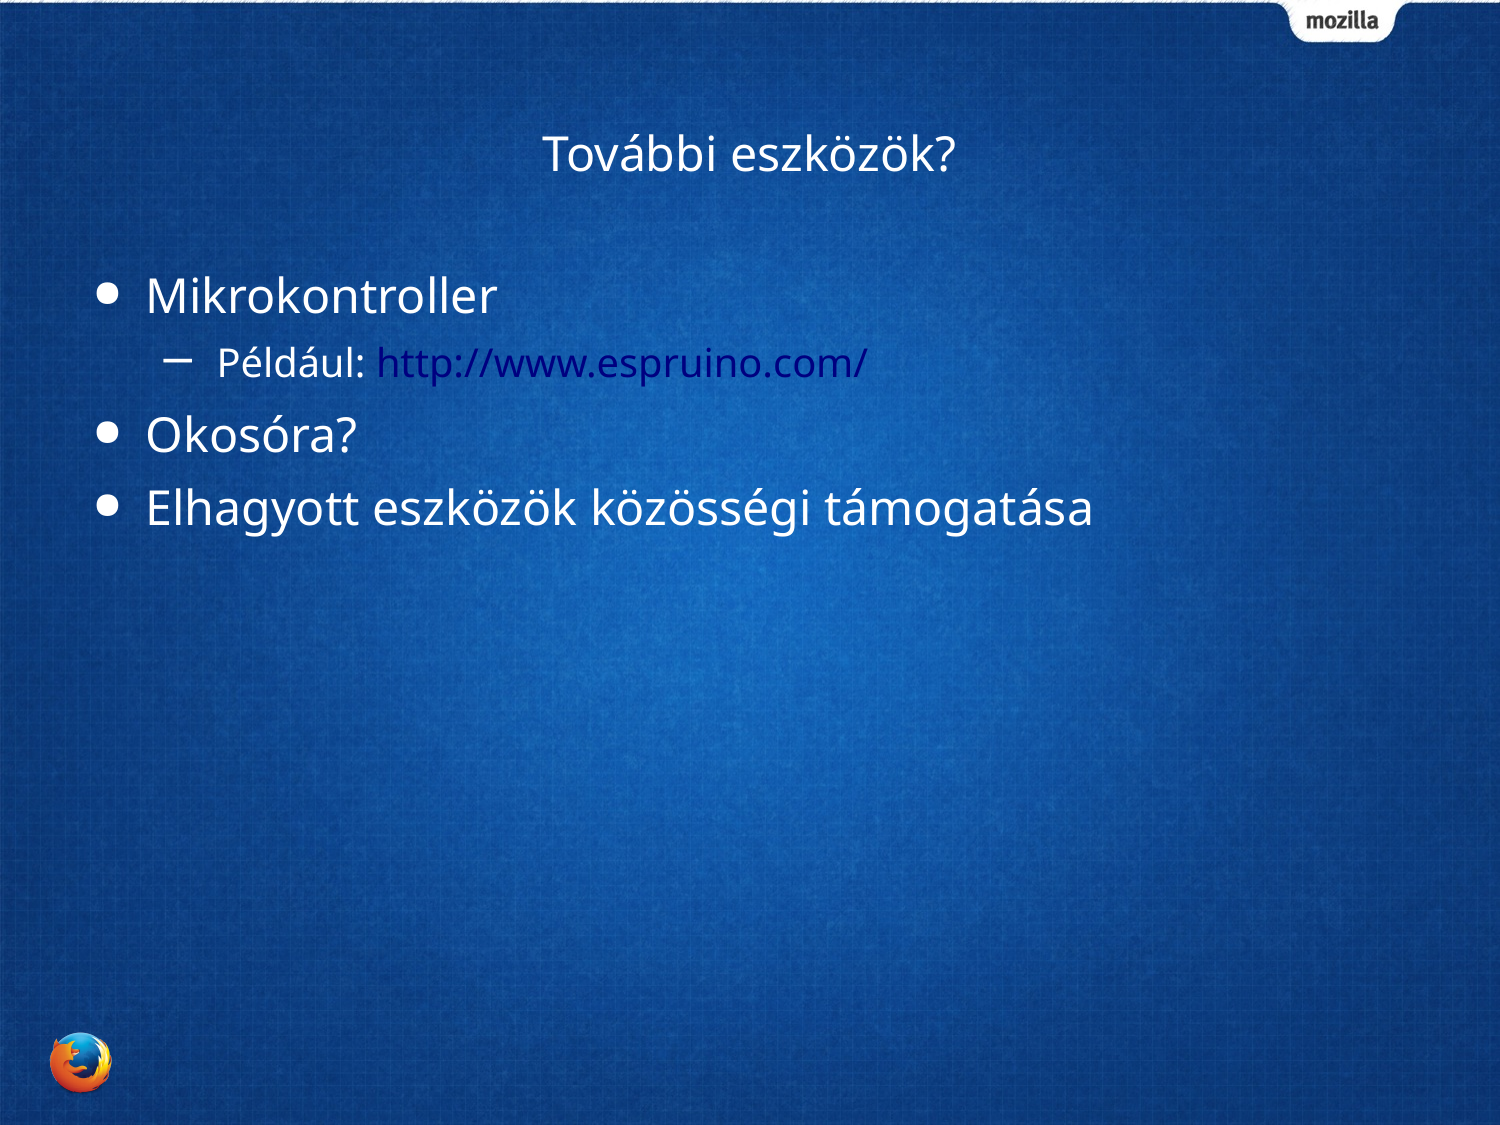

# További eszközök?
Mikrokontroller
Például: http://www.espruino.com/
Okosóra?
Elhagyott eszközök közösségi támogatása